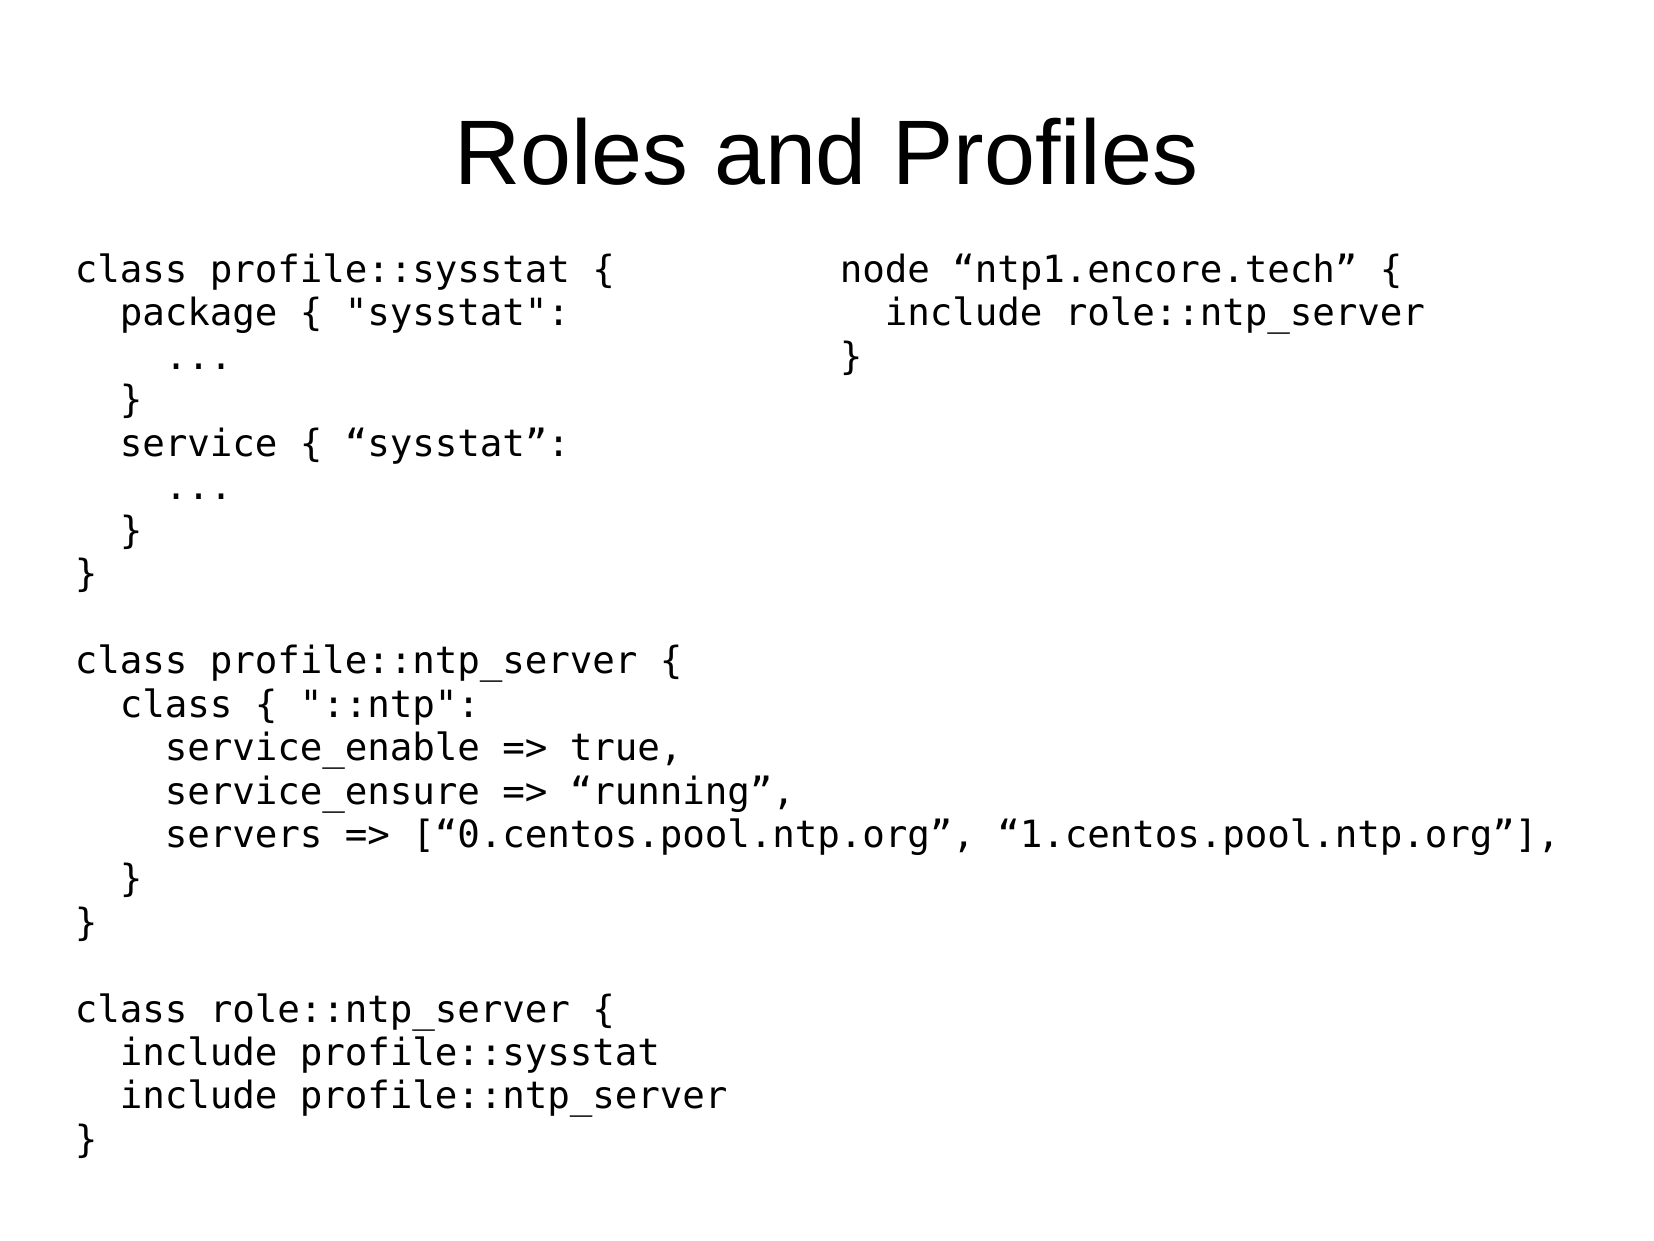

# Roles and Profiles
class profile::sysstat {
 package { "sysstat":
 ...
 }
 service { “sysstat”:
 ...
 }
}
class profile::ntp_server {
 class { "::ntp":
 service_enable => true,
 service_ensure => “running”,
 servers => [“0.centos.pool.ntp.org”, “1.centos.pool.ntp.org”],
 }
}
class role::ntp_server {
 include profile::sysstat
 include profile::ntp_server
}
node “ntp1.encore.tech” {
 include role::ntp_server
}